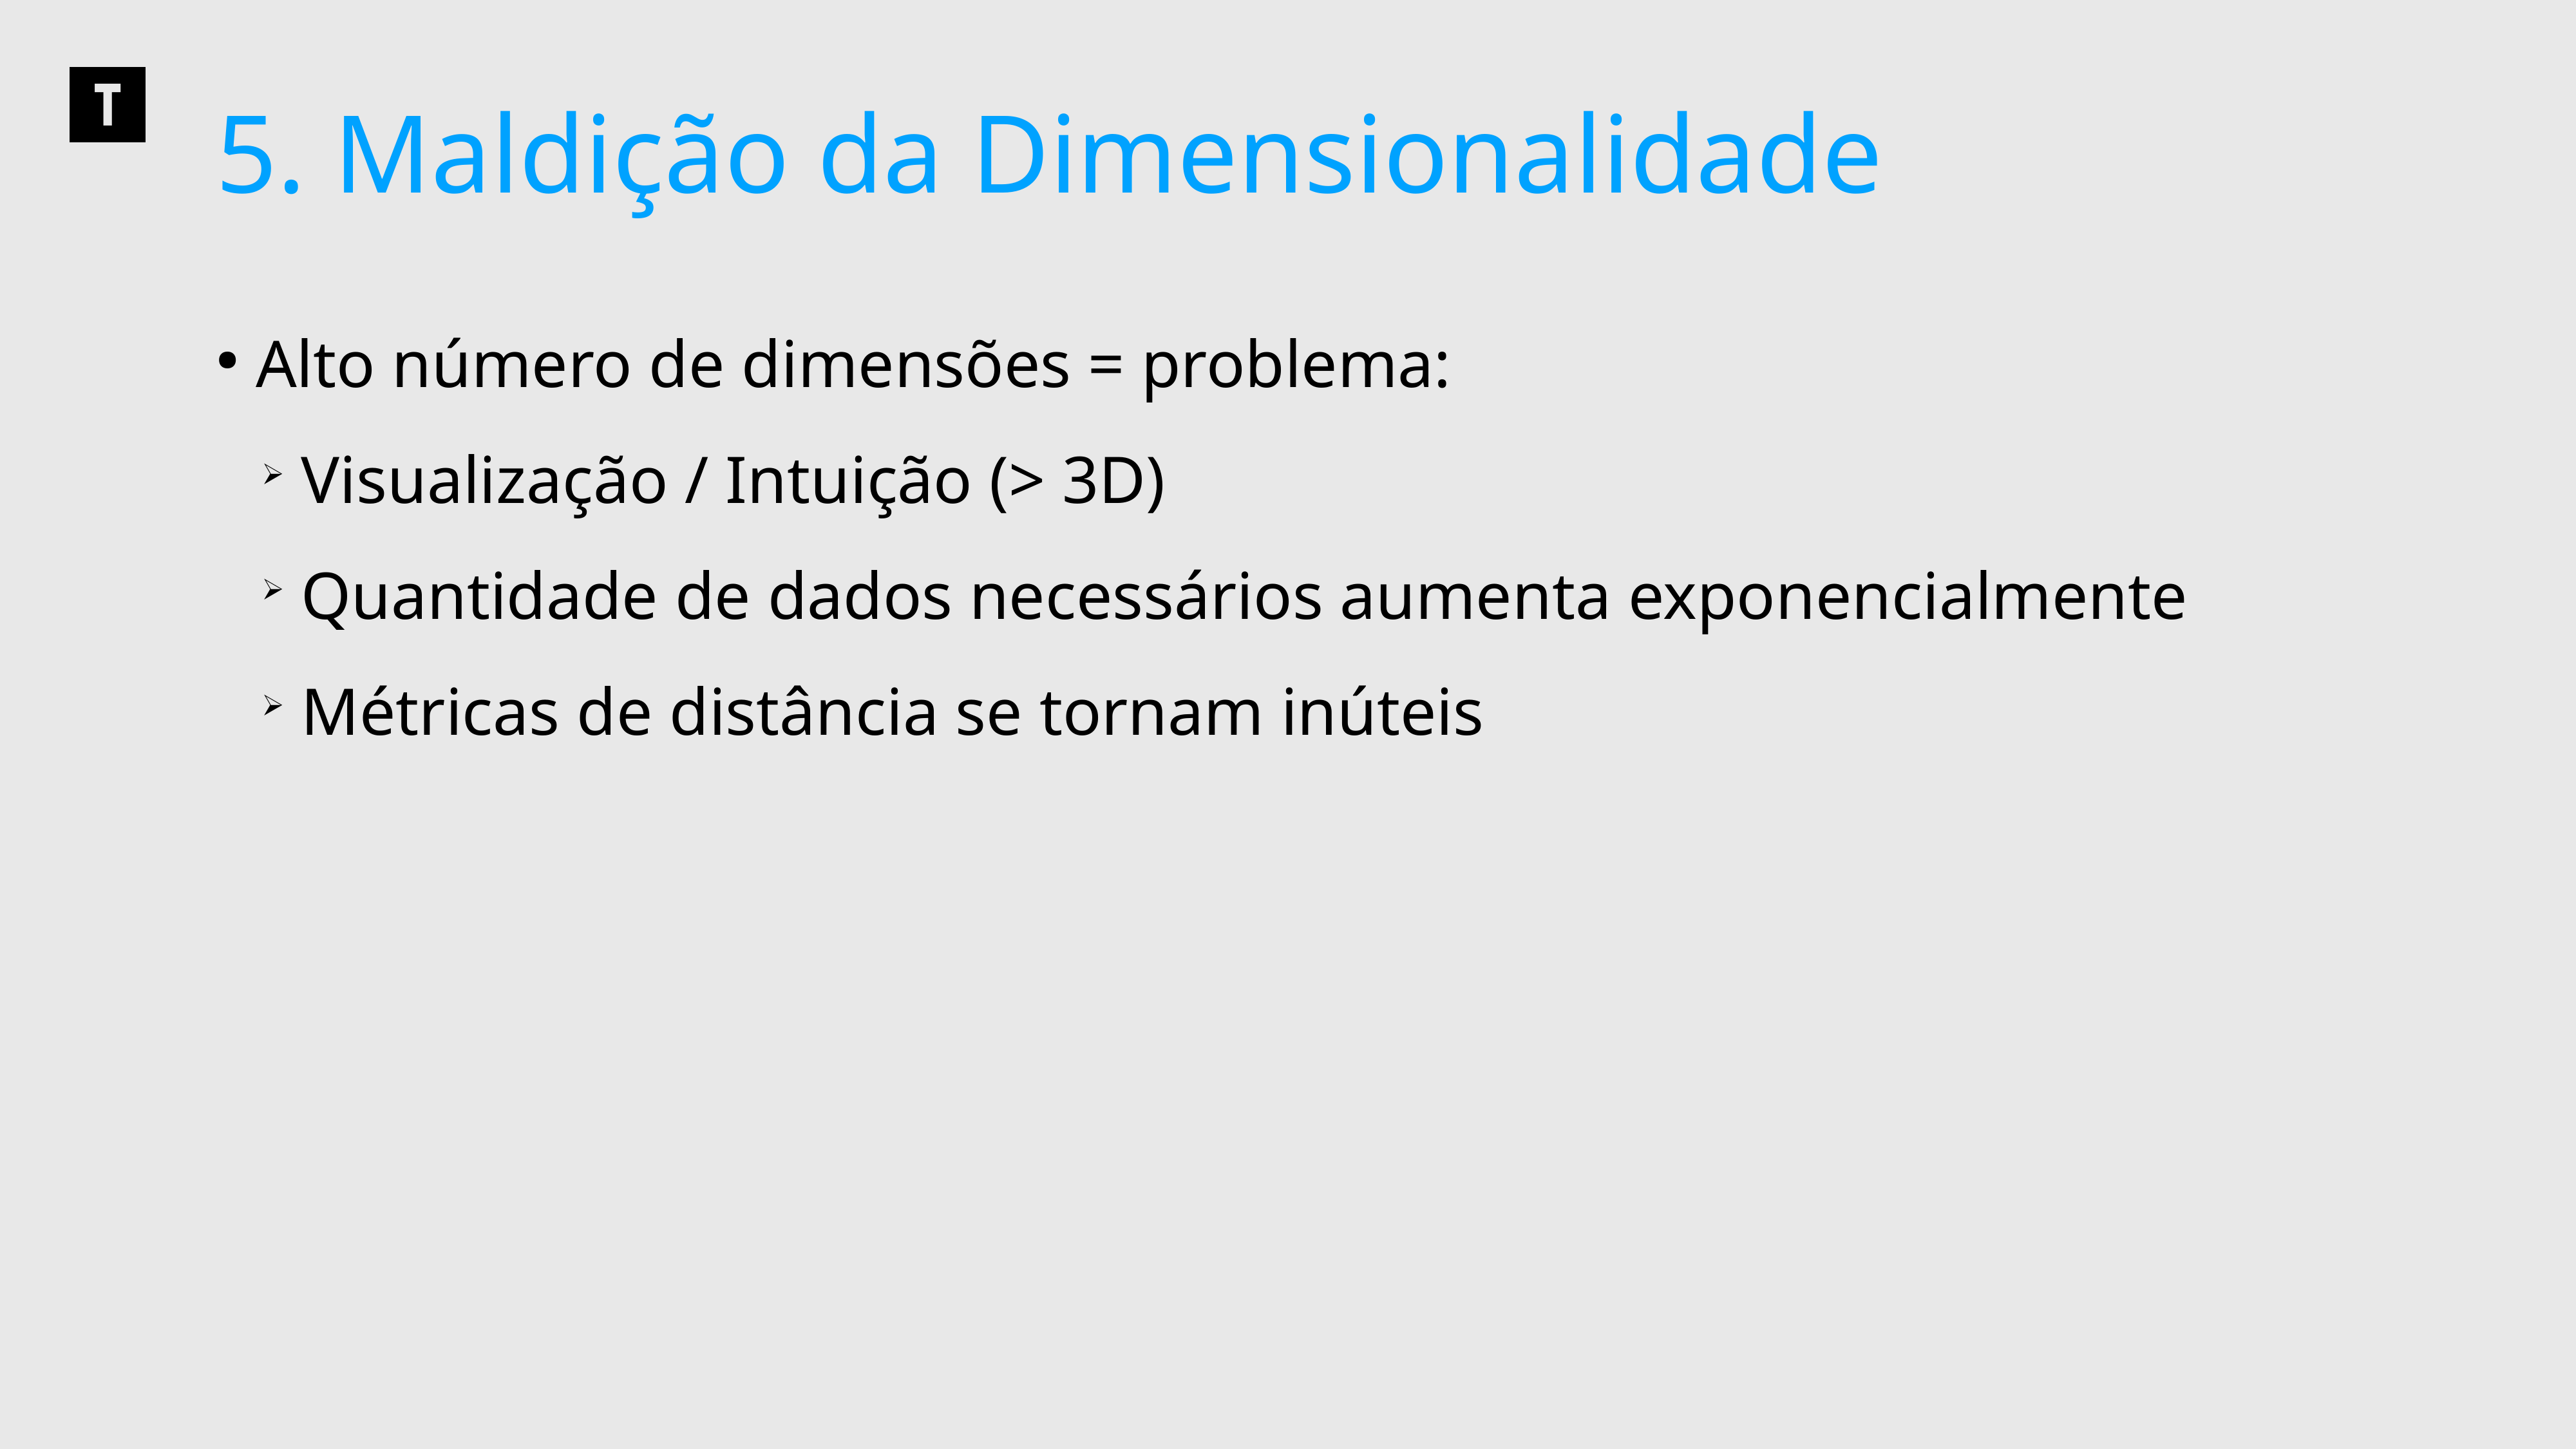

5. Maldição da Dimensionalidade
 Alto número de dimensões = problema:
 Visualização / Intuição (> 3D)
 Quantidade de dados necessários aumenta exponencialmente
 Métricas de distância se tornam inúteis